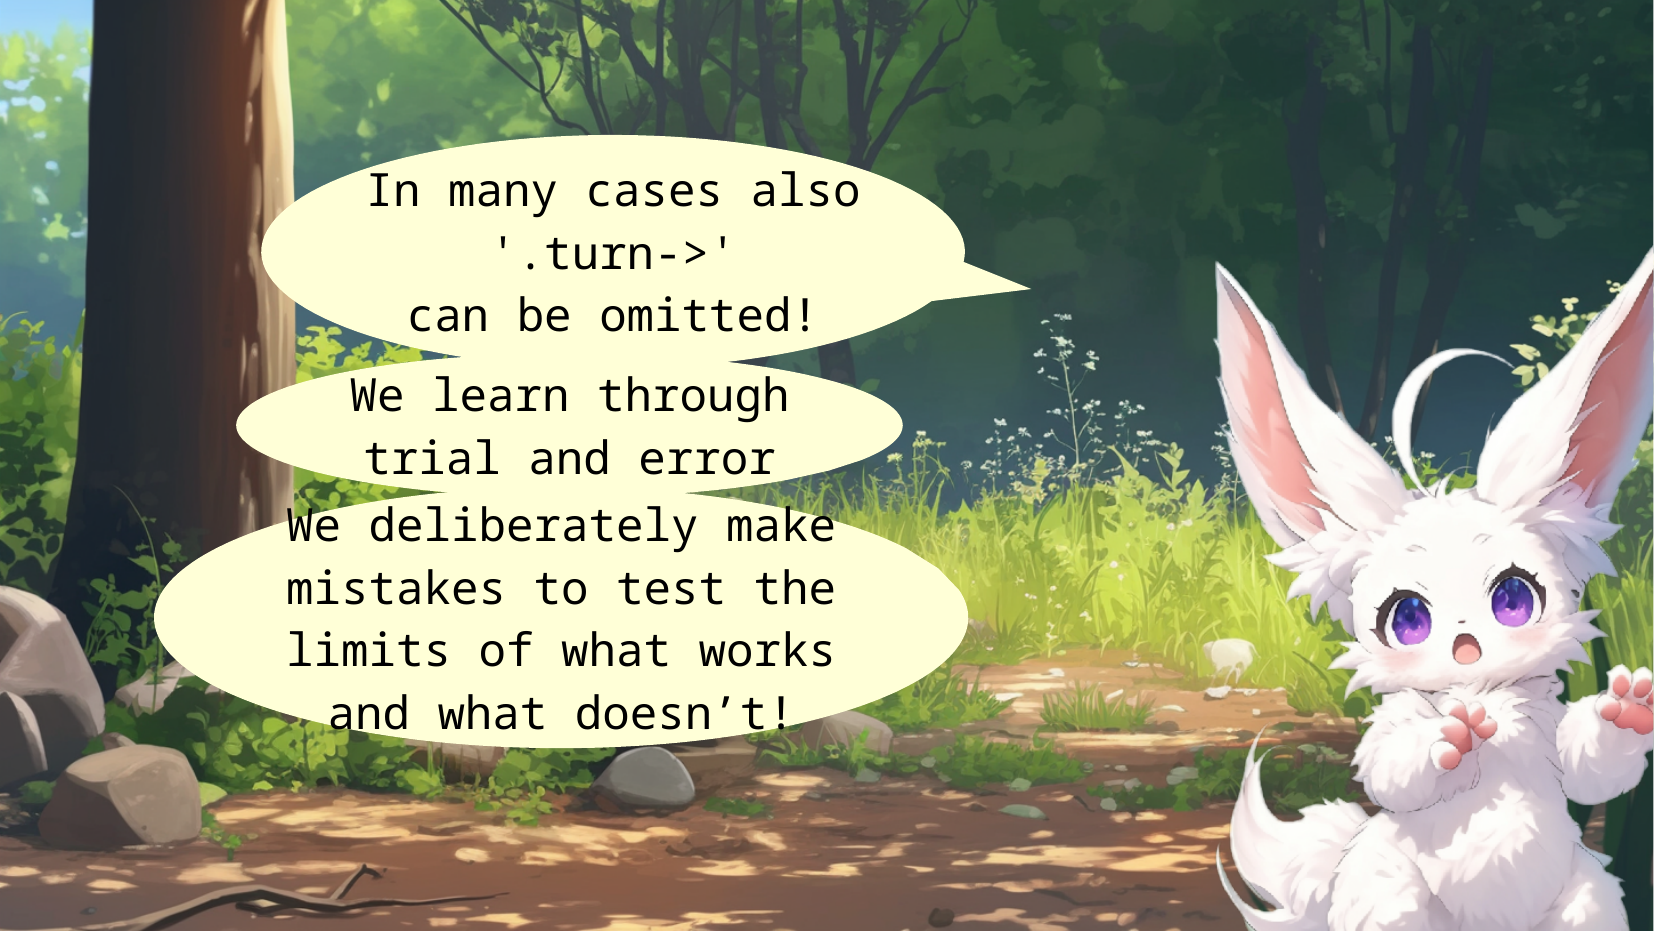

In many cases also '.turn->'
can be omitted!
We learn through trial and error
We deliberately make mistakes to test the limits of what works and what doesn’t!